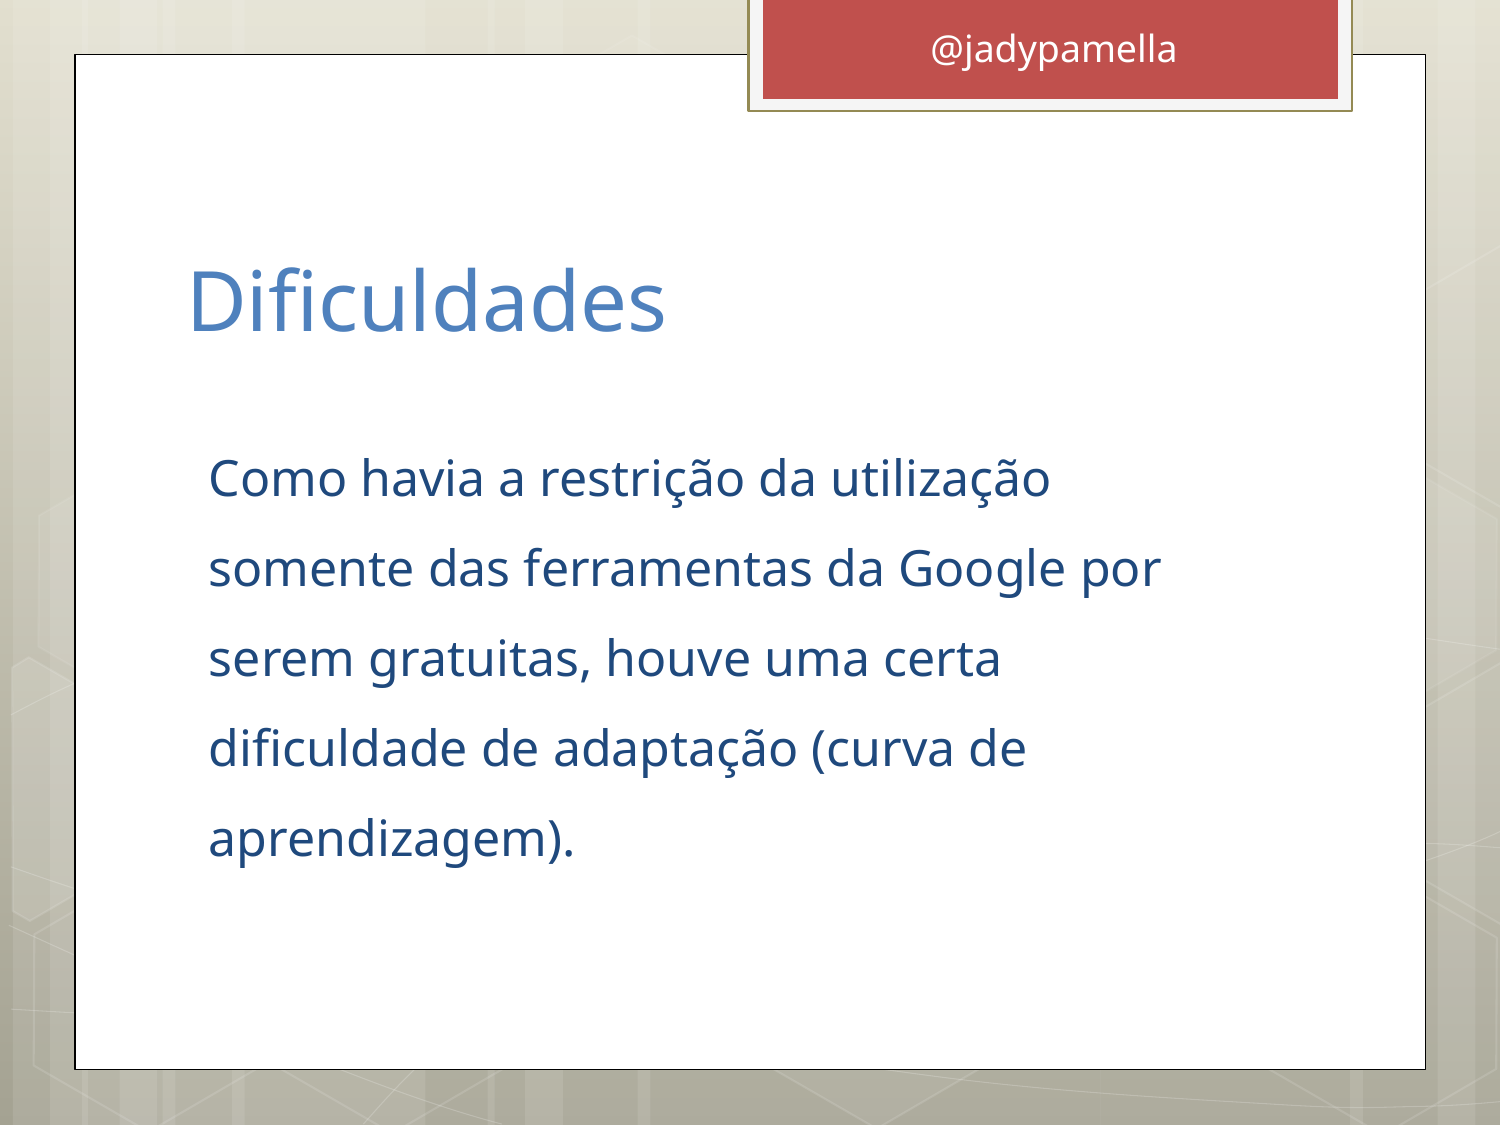

@jadypamella
# Dificuldades
Como havia a restrição da utilização somente das ferramentas da Google por serem gratuitas, houve uma certa dificuldade de adaptação (curva de aprendizagem).